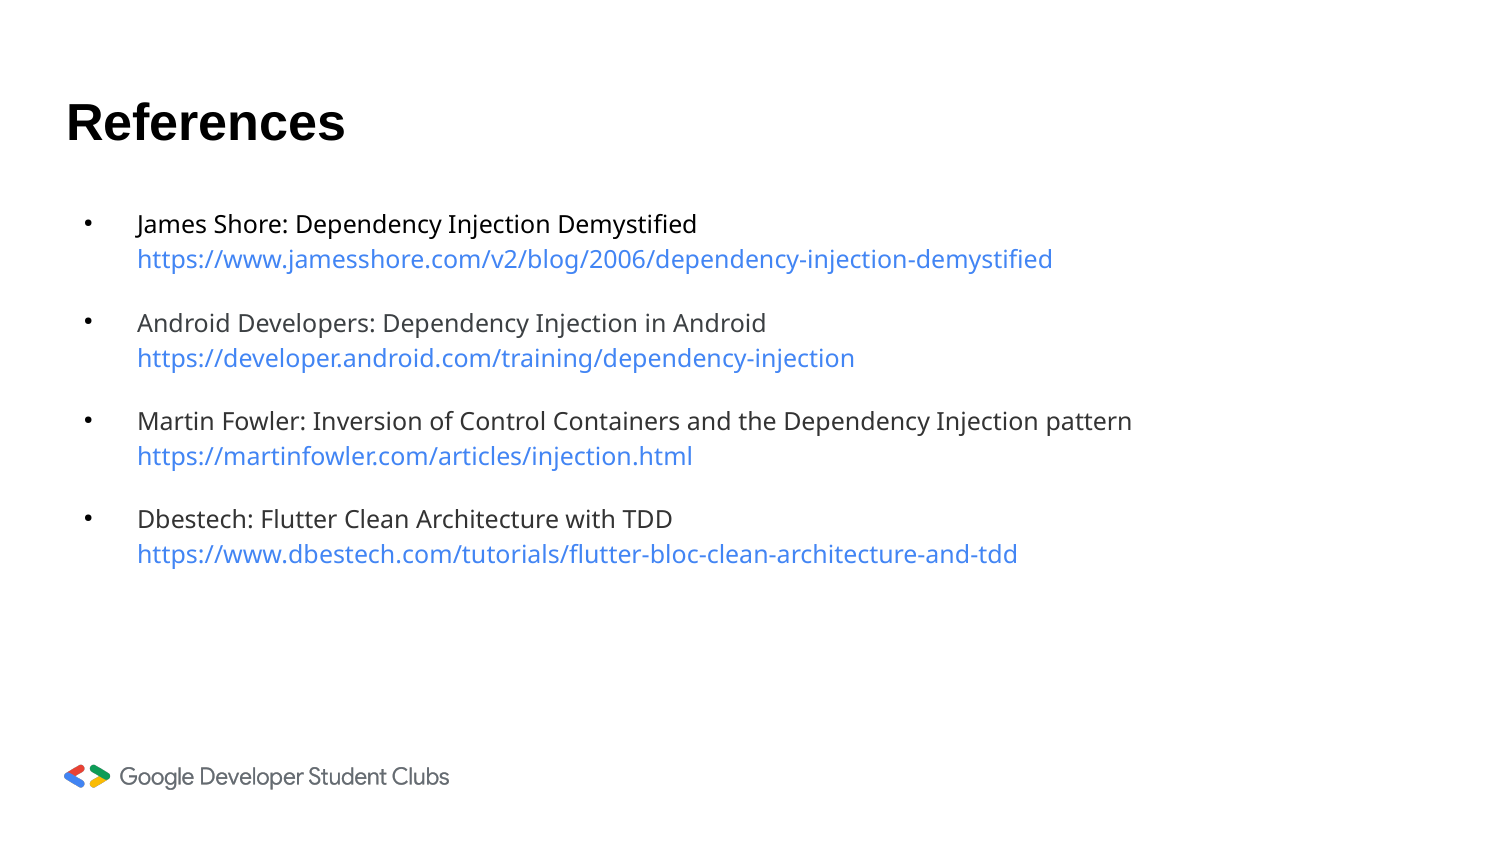

# References
James Shore: Dependency Injection Demystified https://www.jamesshore.com/v2/blog/2006/dependency-injection-demystified
Android Developers: Dependency Injection in Androidhttps://developer.android.com/training/dependency-injection
Martin Fowler: Inversion of Control Containers and the Dependency Injection pattern https://martinfowler.com/articles/injection.html
Dbestech: Flutter Clean Architecture with TDD https://www.dbestech.com/tutorials/flutter-bloc-clean-architecture-and-tdd